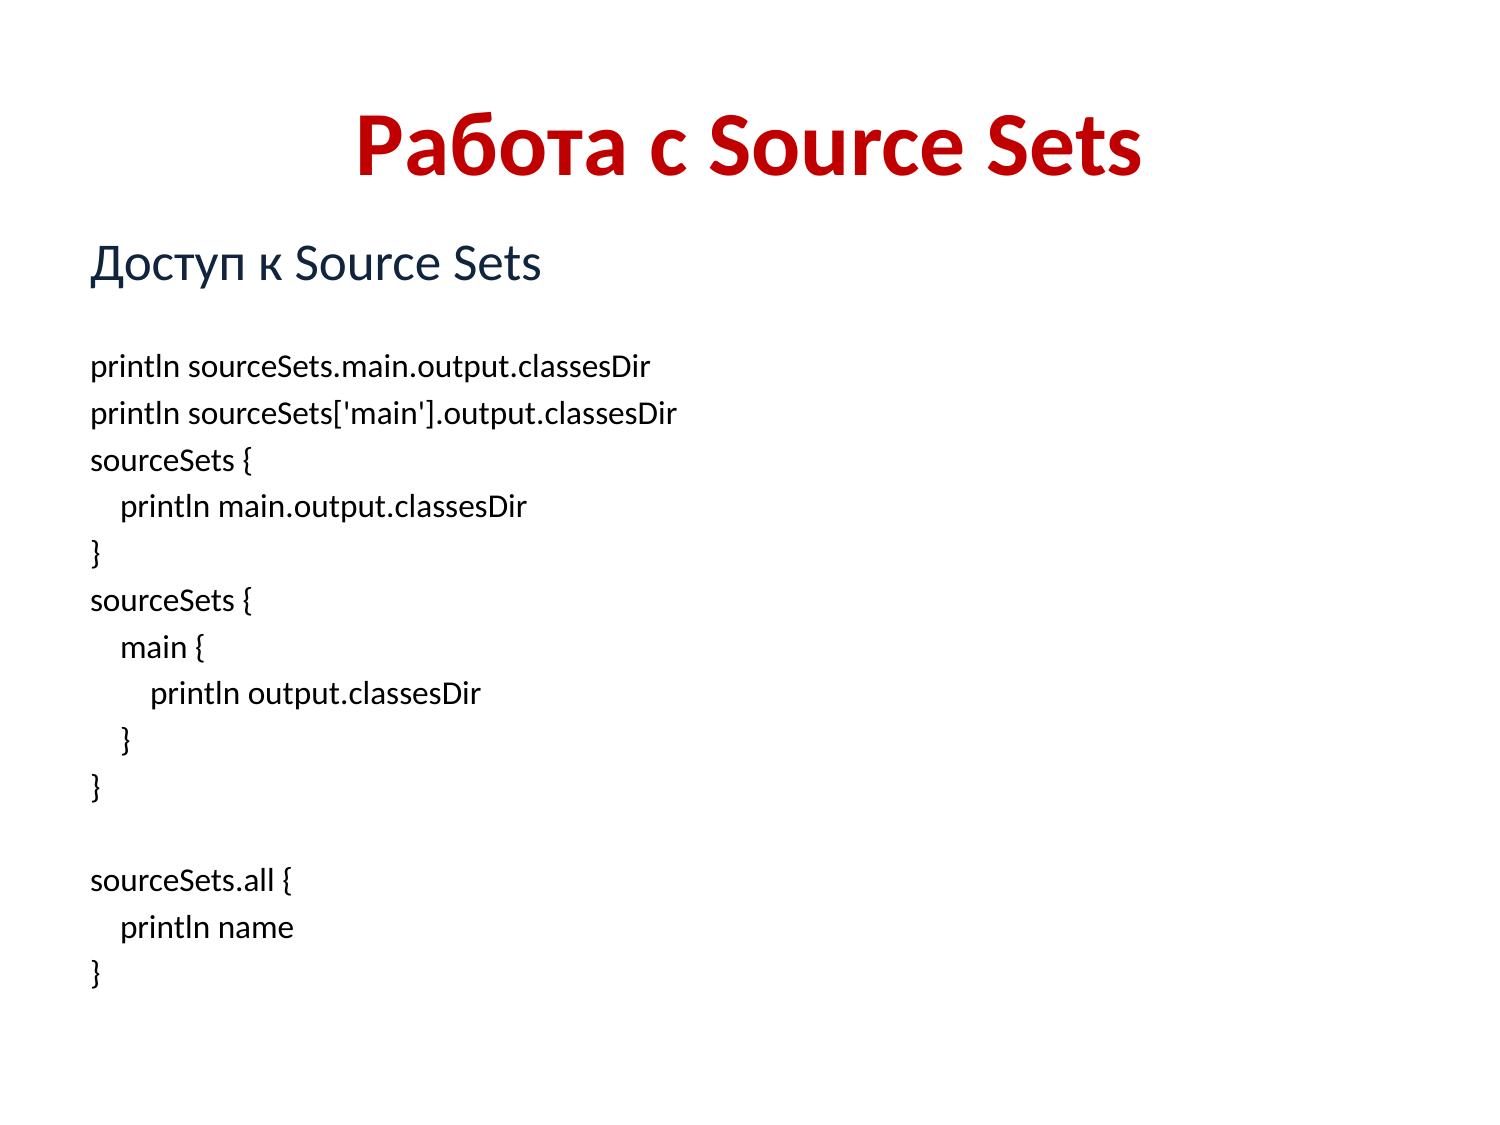

# Работа с Source Sets
Доступ к Source Sets
println sourceSets.main.output.classesDir
println sourceSets['main'].output.classesDir
sourceSets {
 println main.output.classesDir
}
sourceSets {
 main {
 println output.classesDir
 }
}
sourceSets.all {
 println name
}